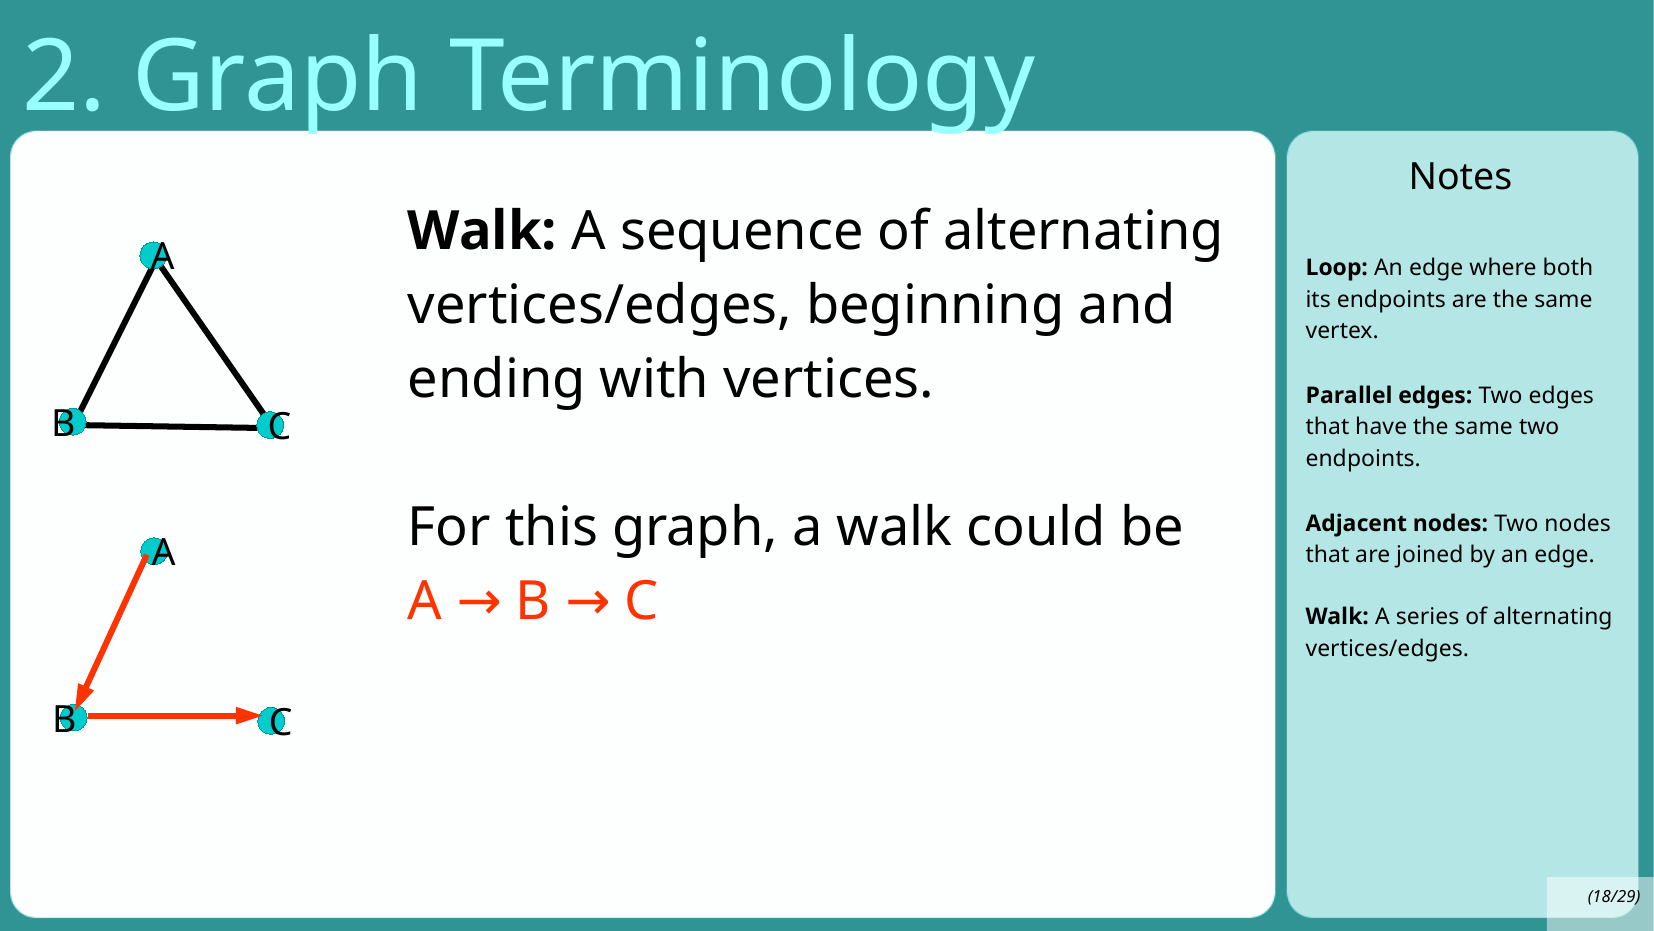

# 2. Graph Terminology
Notes
Loop: An edge where both its endpoints are the same vertex.
Parallel edges: Two edges that have the same two endpoints.
Adjacent nodes: Two nodes that are joined by an edge.
Walk: A series of alternating vertices/edges.
Walk: A sequence of alternating vertices/edges, beginning and ending with vertices.
For this graph, a walk could be
A → B → C
A
B
C
A
B
C